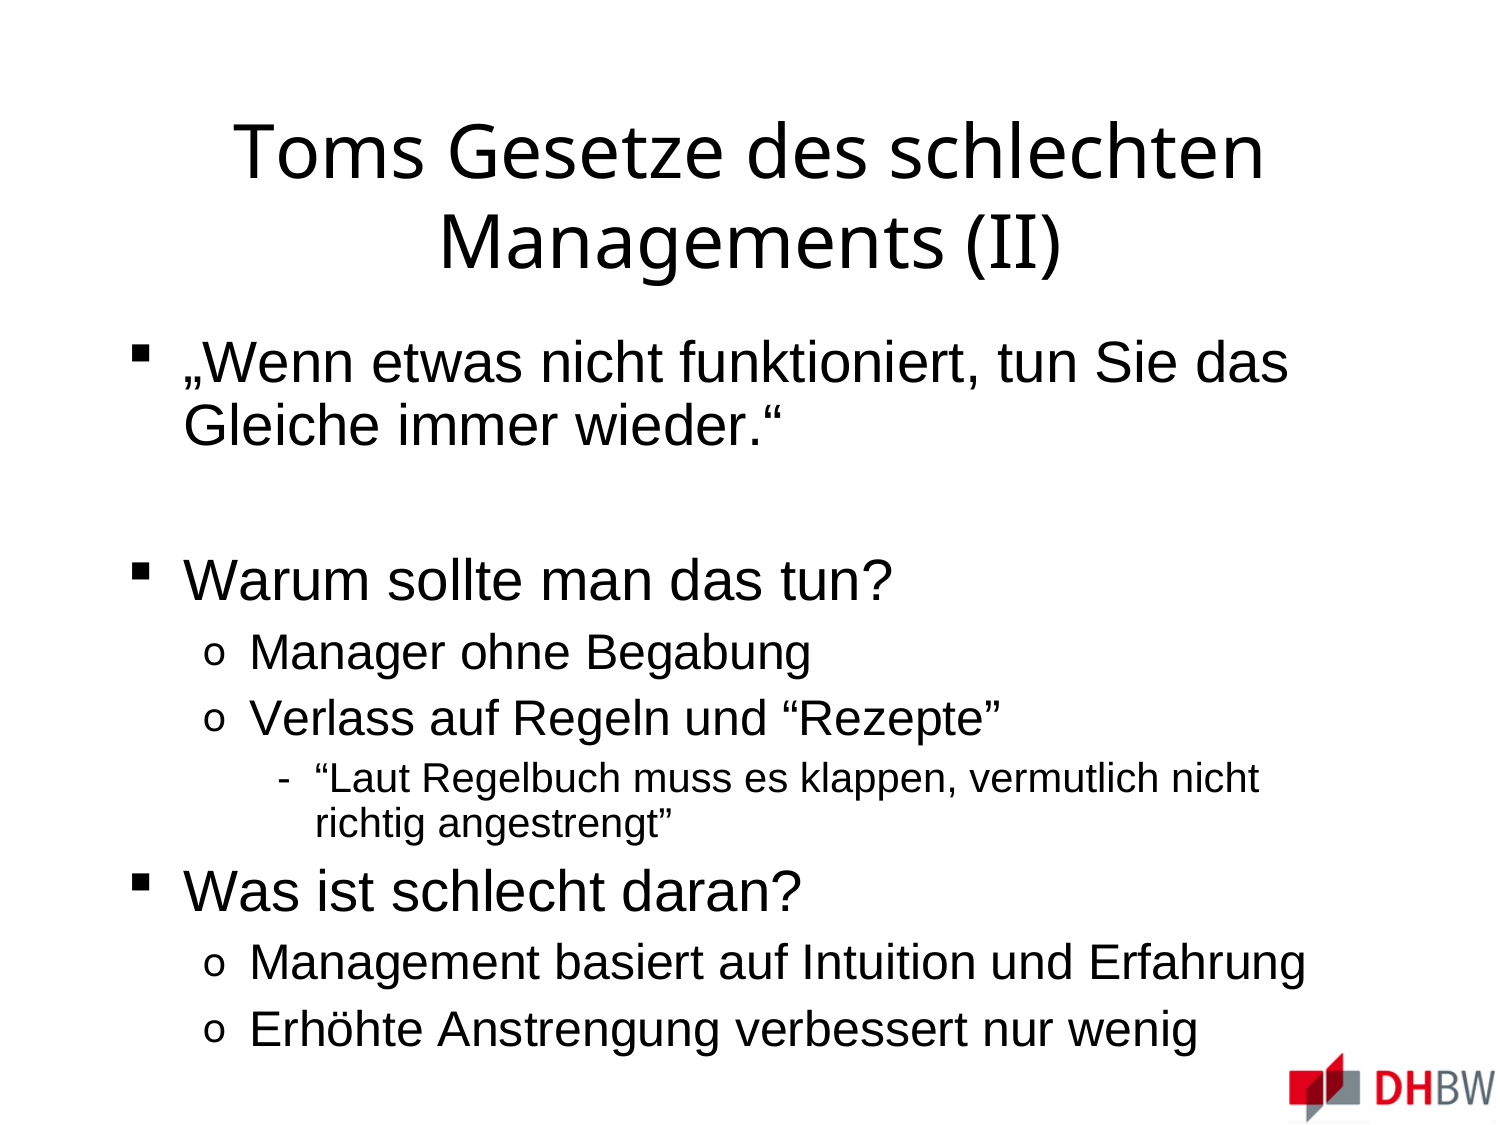

# Toms Gesetze des schlechten Managements (II)
„Wenn etwas nicht funktioniert, tun Sie das Gleiche immer wieder.“
Warum sollte man das tun?
Manager ohne Begabung
Verlass auf Regeln und “Rezepte”
“Laut Regelbuch muss es klappen, vermutlich nicht richtig angestrengt”
Was ist schlecht daran?
Management basiert auf Intuition und Erfahrung
Erhöhte Anstrengung verbessert nur wenig